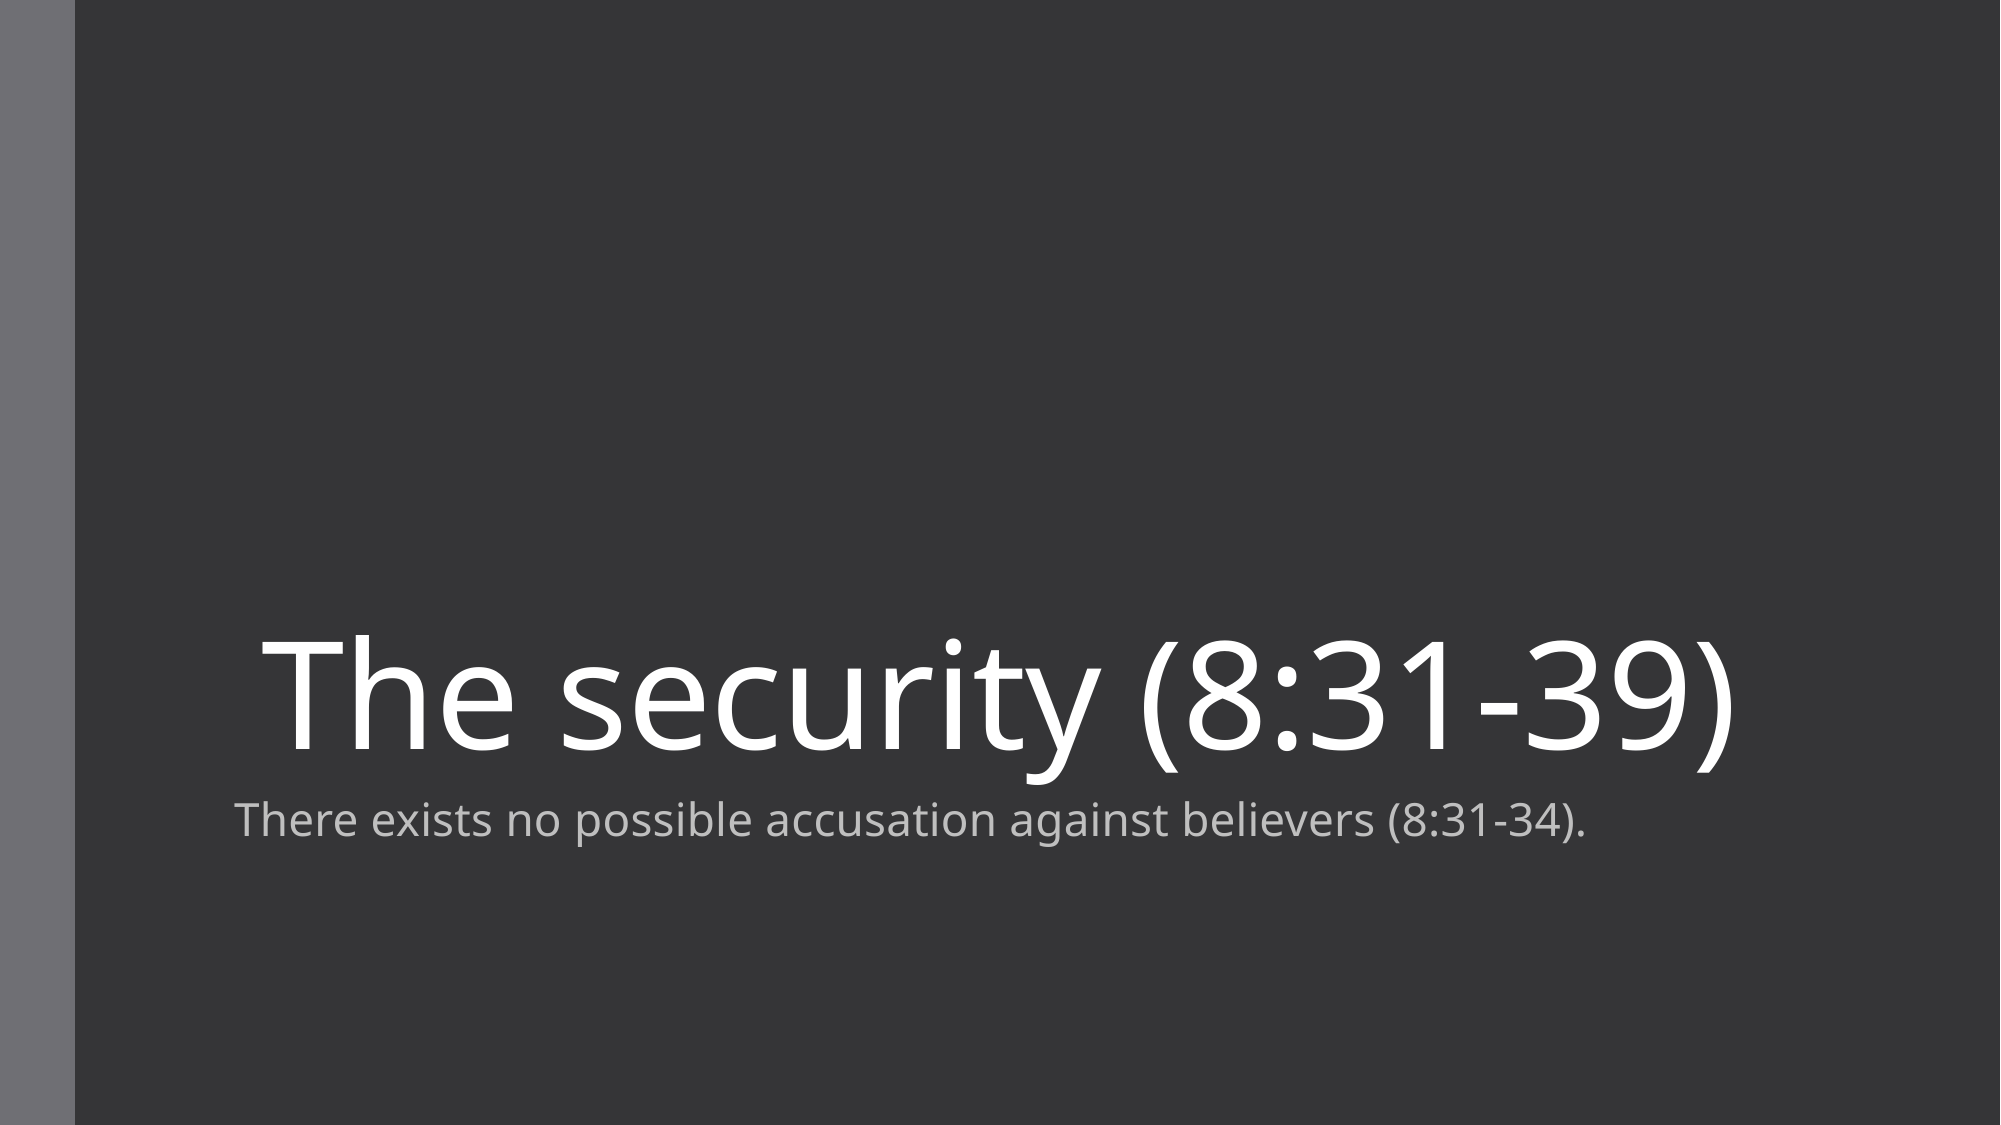

# The security (8:31-39)
 There exists no possible accusation against believers (8:31-34).